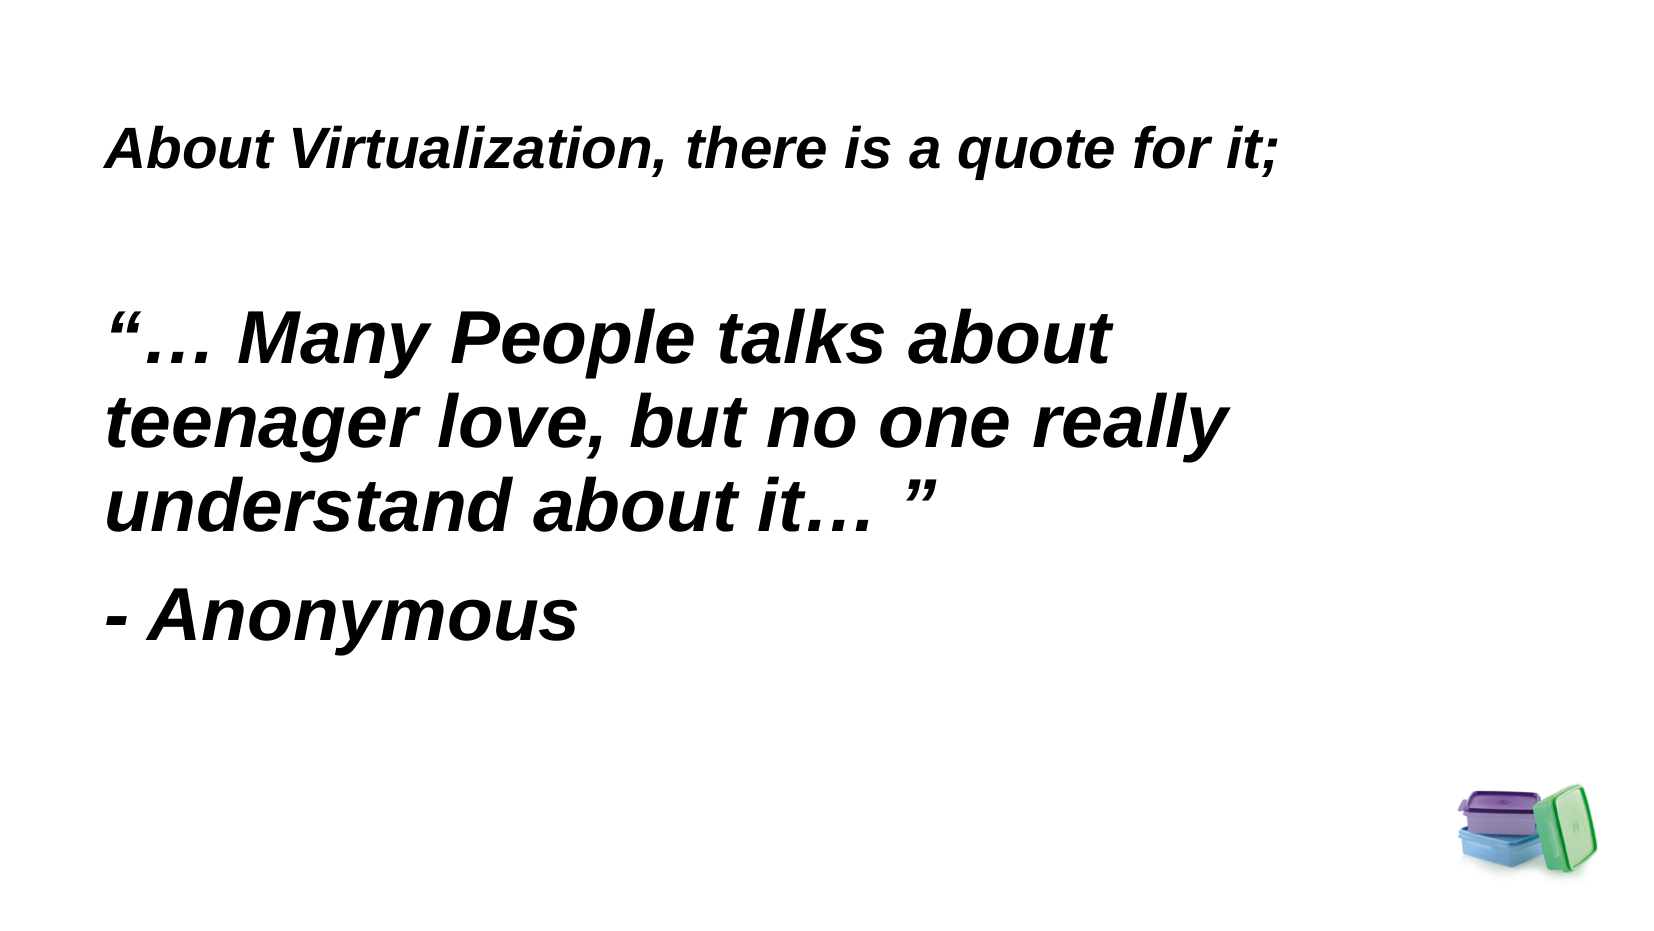

About Virtualization, there is a quote for it;
“… Many People talks about teenager love, but no one really understand about it… ”
- Anonymous